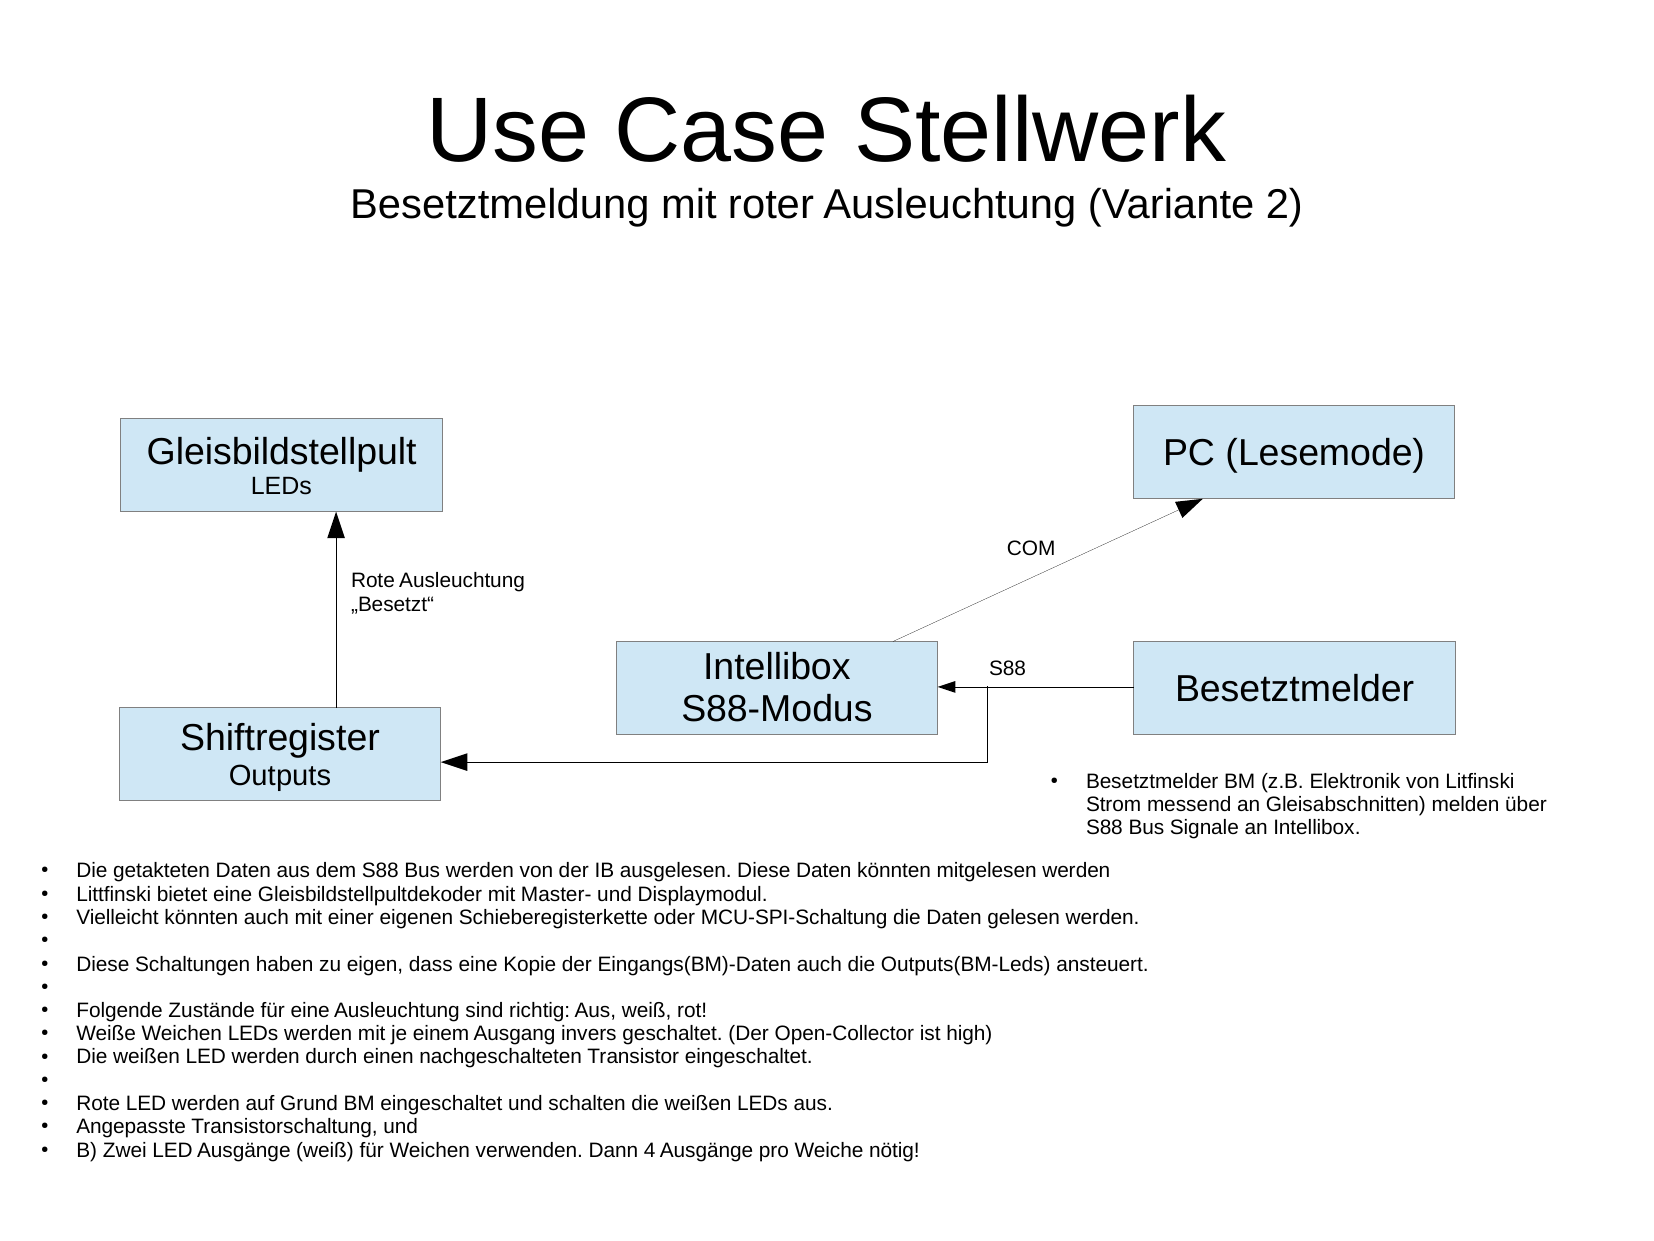

# Use Case Stellwerk Besetztmeldung mit roter Ausleuchtung (Variante 2)
PC (Lesemode)
Gleisbildstellpult
LEDs
COM
Rote Ausleuchtung „Besetzt“
Intellibox
S88-Modus
Besetztmelder
S88
Shiftregister
Outputs
Besetztmelder BM (z.B. Elektronik von Litfinski Strom messend an Gleisabschnitten) melden über S88 Bus Signale an Intellibox.
Die getakteten Daten aus dem S88 Bus werden von der IB ausgelesen. Diese Daten könnten mitgelesen werden
Littfinski bietet eine Gleisbildstellpultdekoder mit Master- und Displaymodul.
Vielleicht könnten auch mit einer eigenen Schieberegisterkette oder MCU-SPI-Schaltung die Daten gelesen werden.
Diese Schaltungen haben zu eigen, dass eine Kopie der Eingangs(BM)-Daten auch die Outputs(BM-Leds) ansteuert.
Folgende Zustände für eine Ausleuchtung sind richtig: Aus, weiß, rot!
Weiße Weichen LEDs werden mit je einem Ausgang invers geschaltet. (Der Open-Collector ist high)
Die weißen LED werden durch einen nachgeschalteten Transistor eingeschaltet.
Rote LED werden auf Grund BM eingeschaltet und schalten die weißen LEDs aus.
Angepasste Transistorschaltung, und
B) Zwei LED Ausgänge (weiß) für Weichen verwenden. Dann 4 Ausgänge pro Weiche nötig!